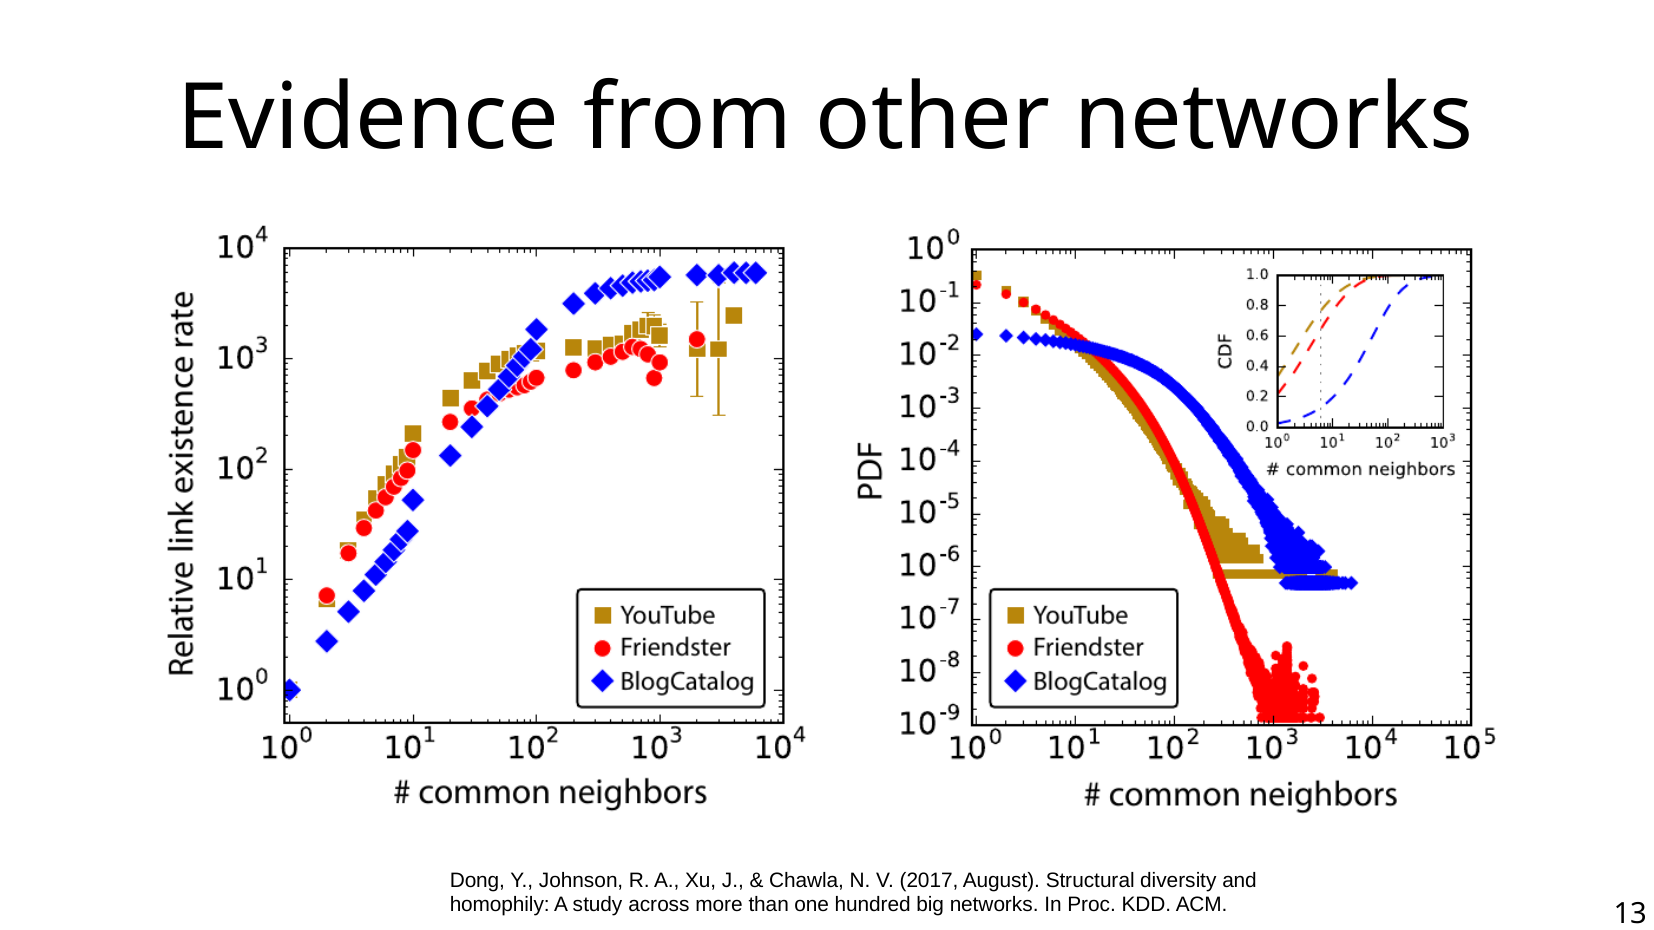

# Evidence from other networks
Dong, Y., Johnson, R. A., Xu, J., & Chawla, N. V. (2017, August). Structural diversity and homophily: A study across more than one hundred big networks. In Proc. KDD. ACM.
13